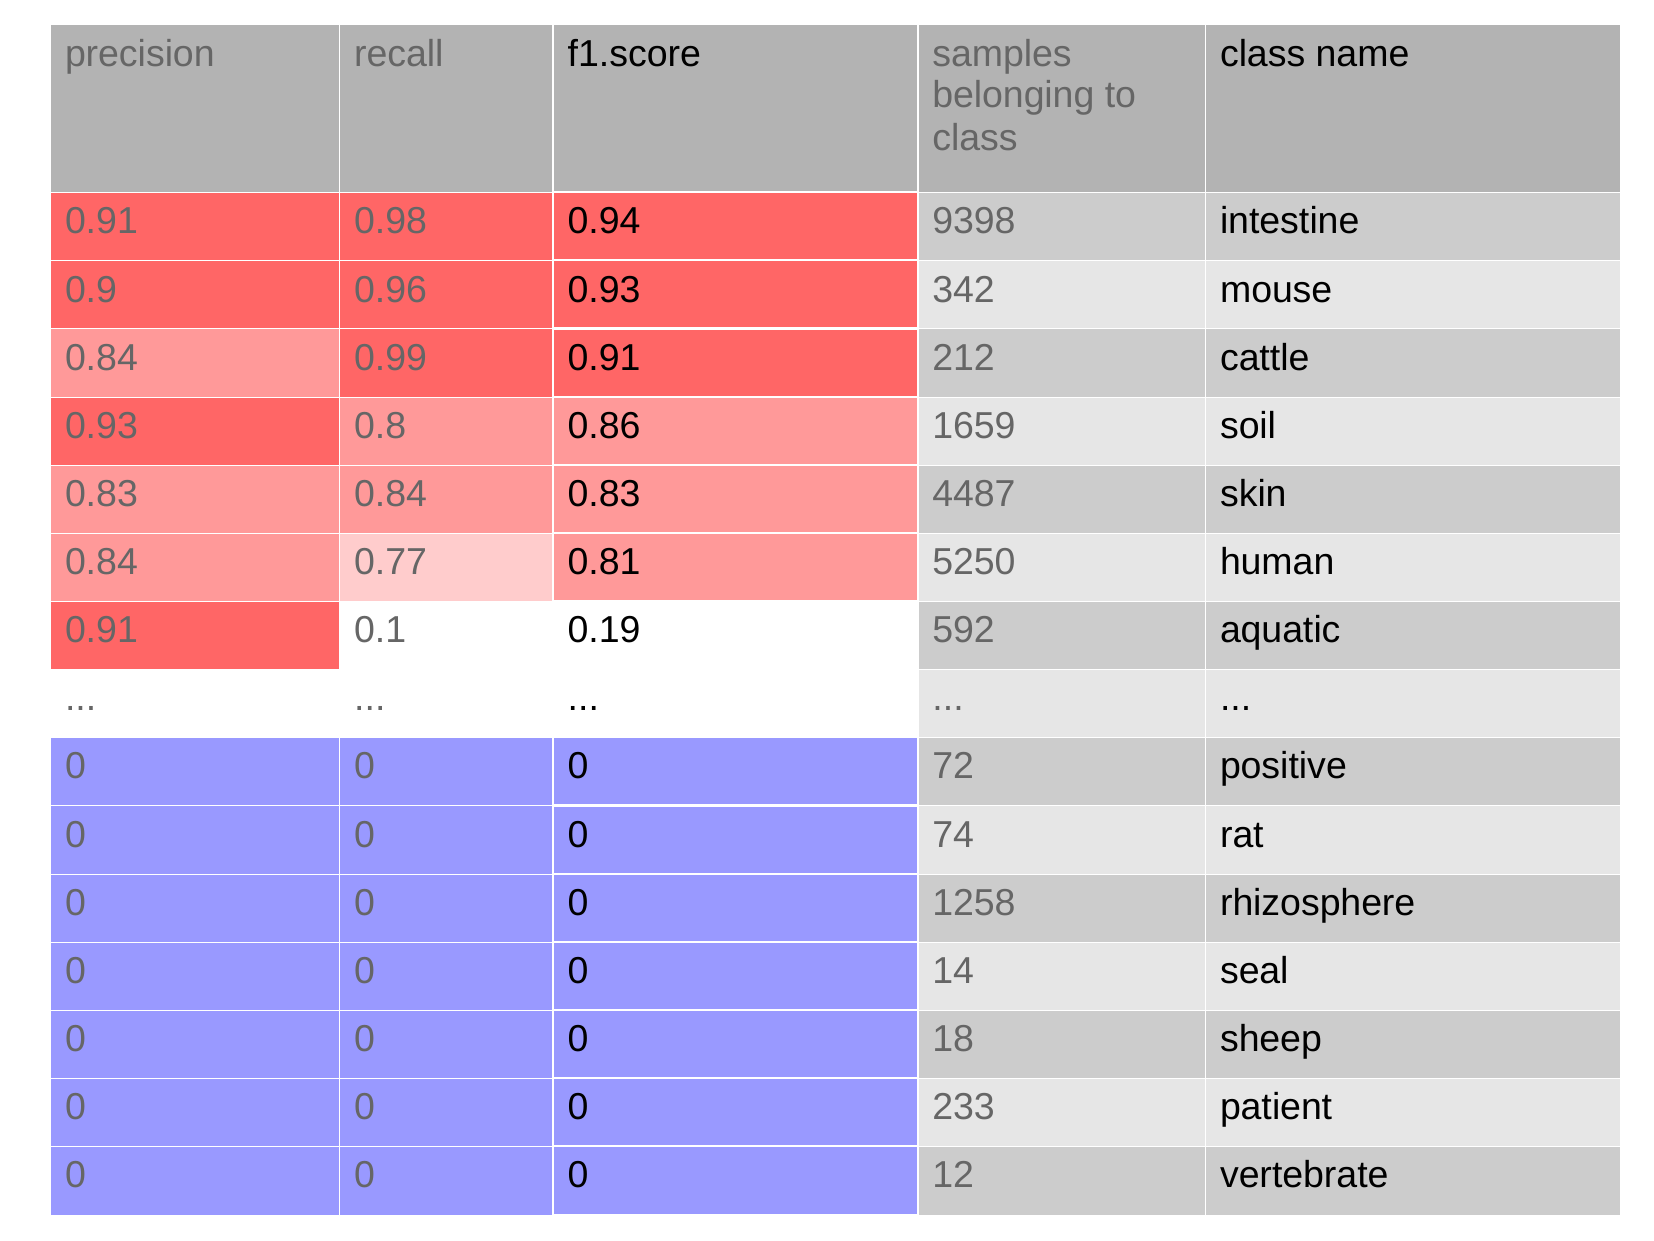

| precision | recall | f1.score | samples belonging to class | class name |
| --- | --- | --- | --- | --- |
| 0.91 | 0.98 | 0.94 | 9398 | intestine |
| 0.9 | 0.96 | 0.93 | 342 | mouse |
| 0.84 | 0.99 | 0.91 | 212 | cattle |
| 0.93 | 0.8 | 0.86 | 1659 | soil |
| 0.83 | 0.84 | 0.83 | 4487 | skin |
| 0.84 | 0.77 | 0.81 | 5250 | human |
| 0.91 | 0.1 | 0.19 | 592 | aquatic |
| ... | ... | ... | ... | ... |
| 0 | 0 | 0 | 72 | positive |
| 0 | 0 | 0 | 74 | rat |
| 0 | 0 | 0 | 1258 | rhizosphere |
| 0 | 0 | 0 | 14 | seal |
| 0 | 0 | 0 | 18 | sheep |
| 0 | 0 | 0 | 233 | patient |
| 0 | 0 | 0 | 12 | vertebrate |